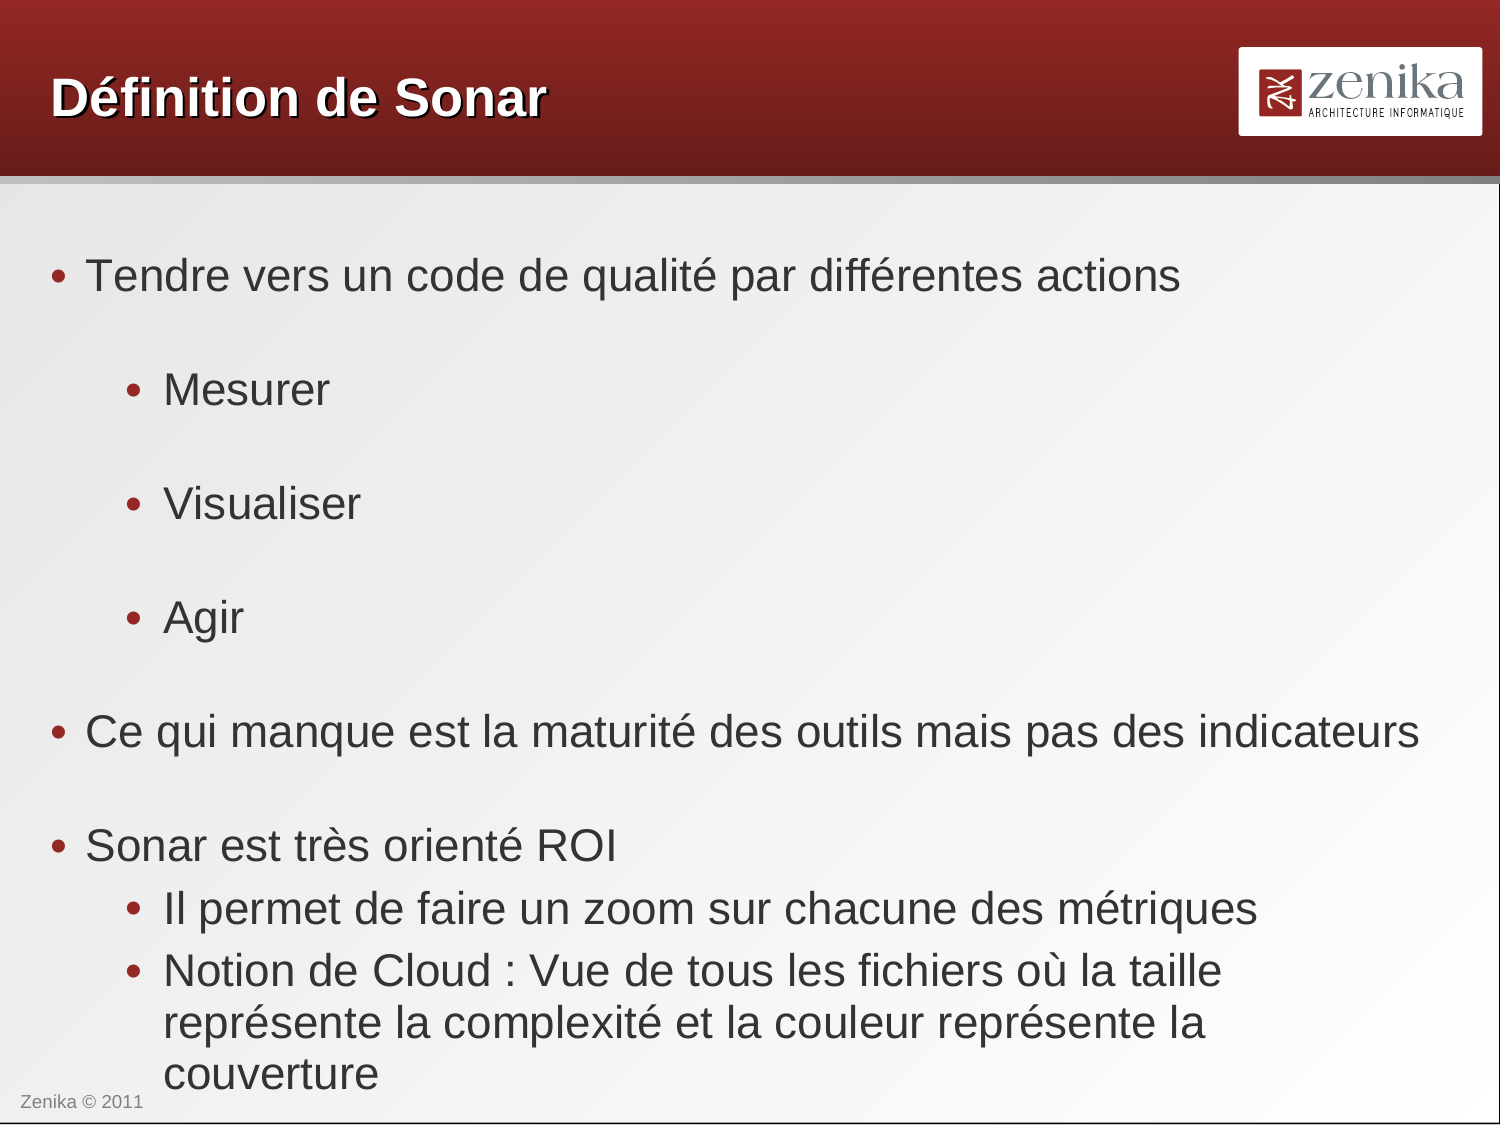

# Définition de Sonar
Tendre vers un code de qualité par différentes actions
Mesurer
Visualiser
Agir
Ce qui manque est la maturité des outils mais pas des indicateurs
Sonar est très orienté ROI
Il permet de faire un zoom sur chacune des métriques
Notion de Cloud : Vue de tous les fichiers où la taille représente la complexité et la couleur représente la couverture